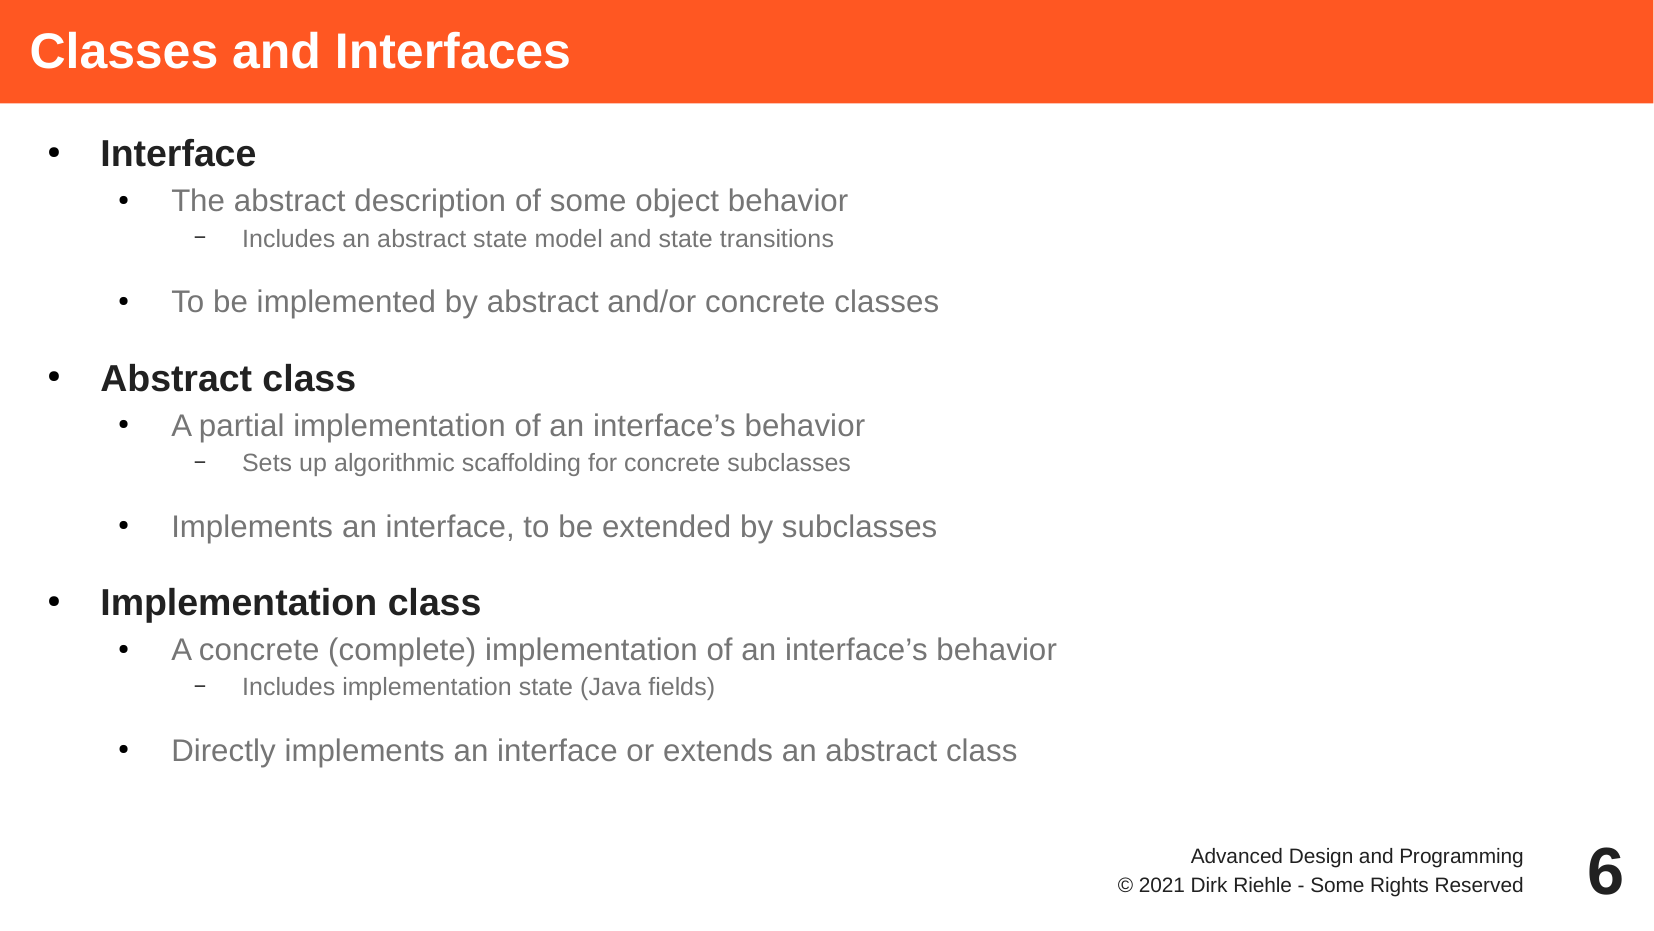

# Classes and Interfaces
Interface
The abstract description of some object behavior
Includes an abstract state model and state transitions
To be implemented by abstract and/or concrete classes
Abstract class
A partial implementation of an interface’s behavior
Sets up algorithmic scaffolding for concrete subclasses
Implements an interface, to be extended by subclasses
Implementation class
A concrete (complete) implementation of an interface’s behavior
Includes implementation state (Java fields)
Directly implements an interface or extends an abstract class
Advanced Design and Programming
6
© 2021 Dirk Riehle - Some Rights Reserved